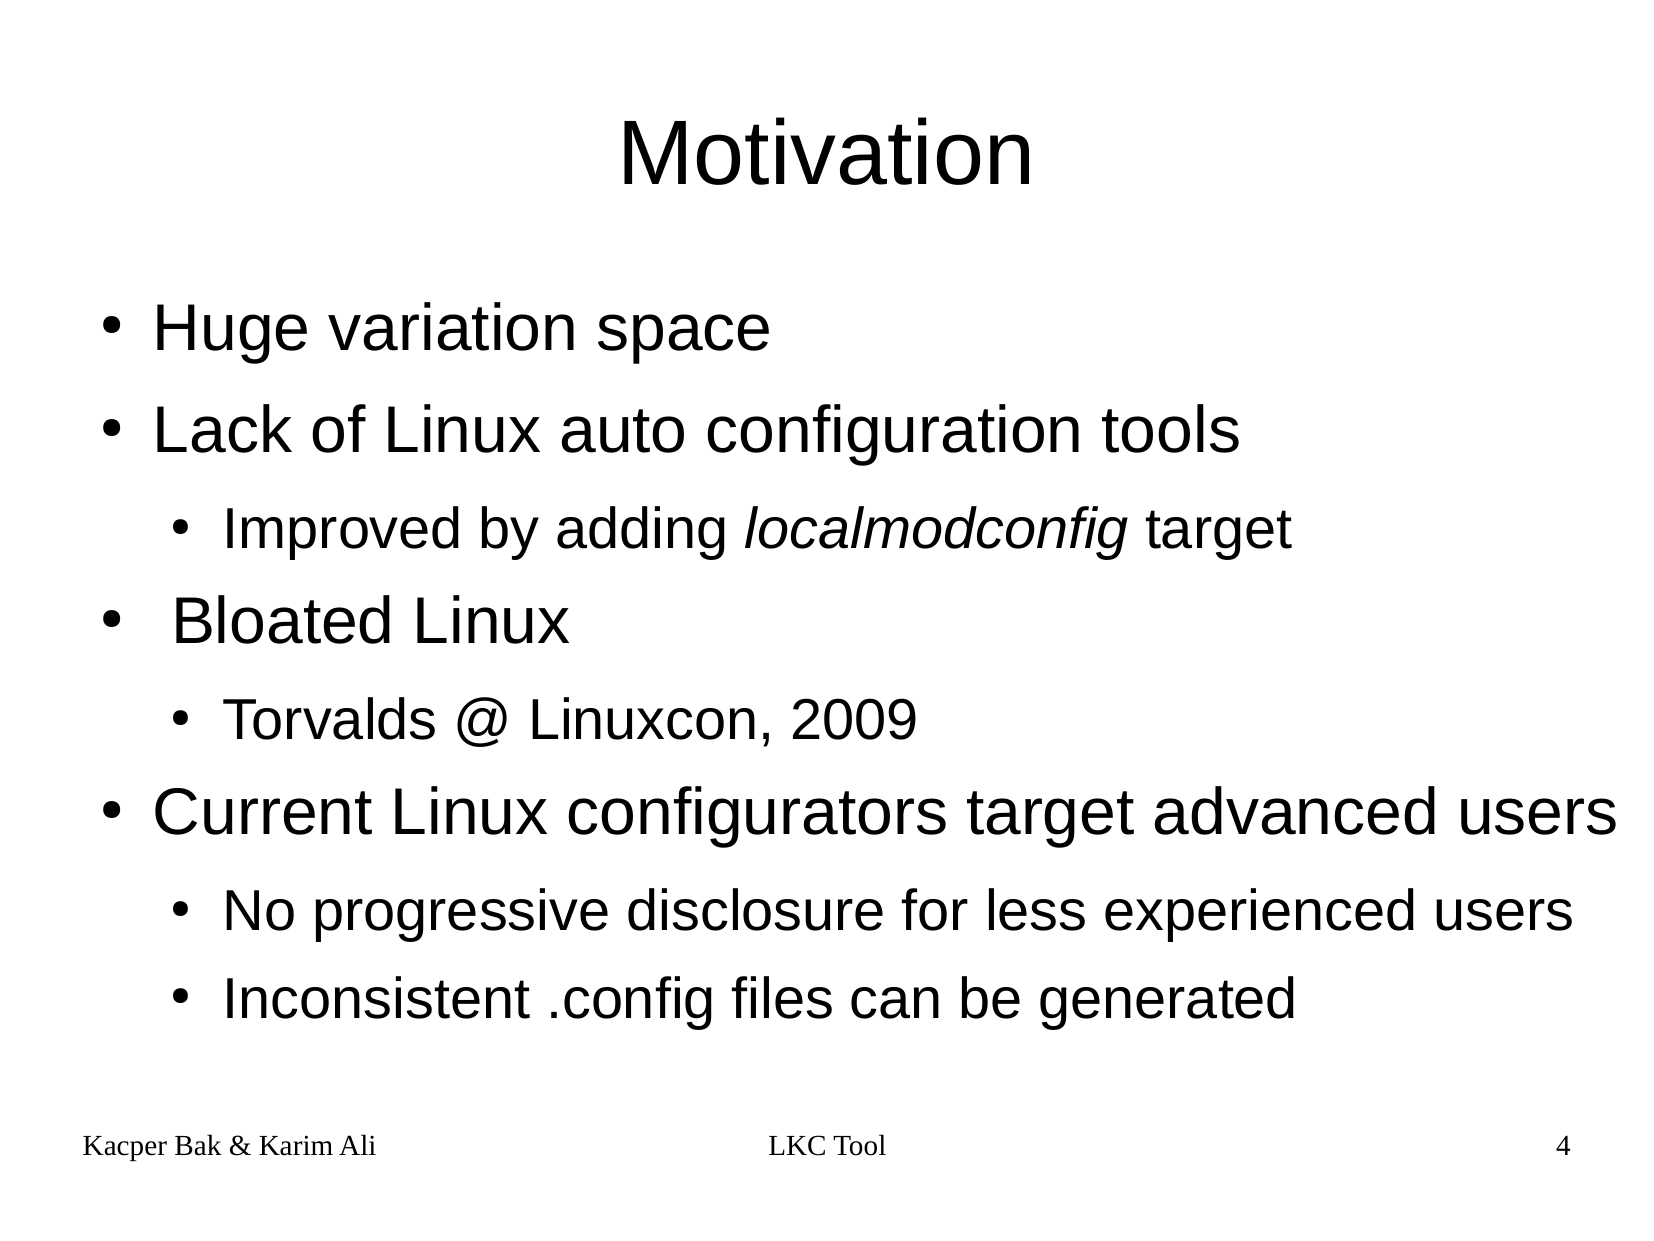

# Motivation
Huge variation space
Lack of Linux auto configuration tools
Improved by adding localmodconfig target
 Bloated Linux
Torvalds @ Linuxcon, 2009
Current Linux configurators target advanced users
No progressive disclosure for less experienced users
Inconsistent .config files can be generated
Kacper Bak & Karim Ali
LKC Tool
4